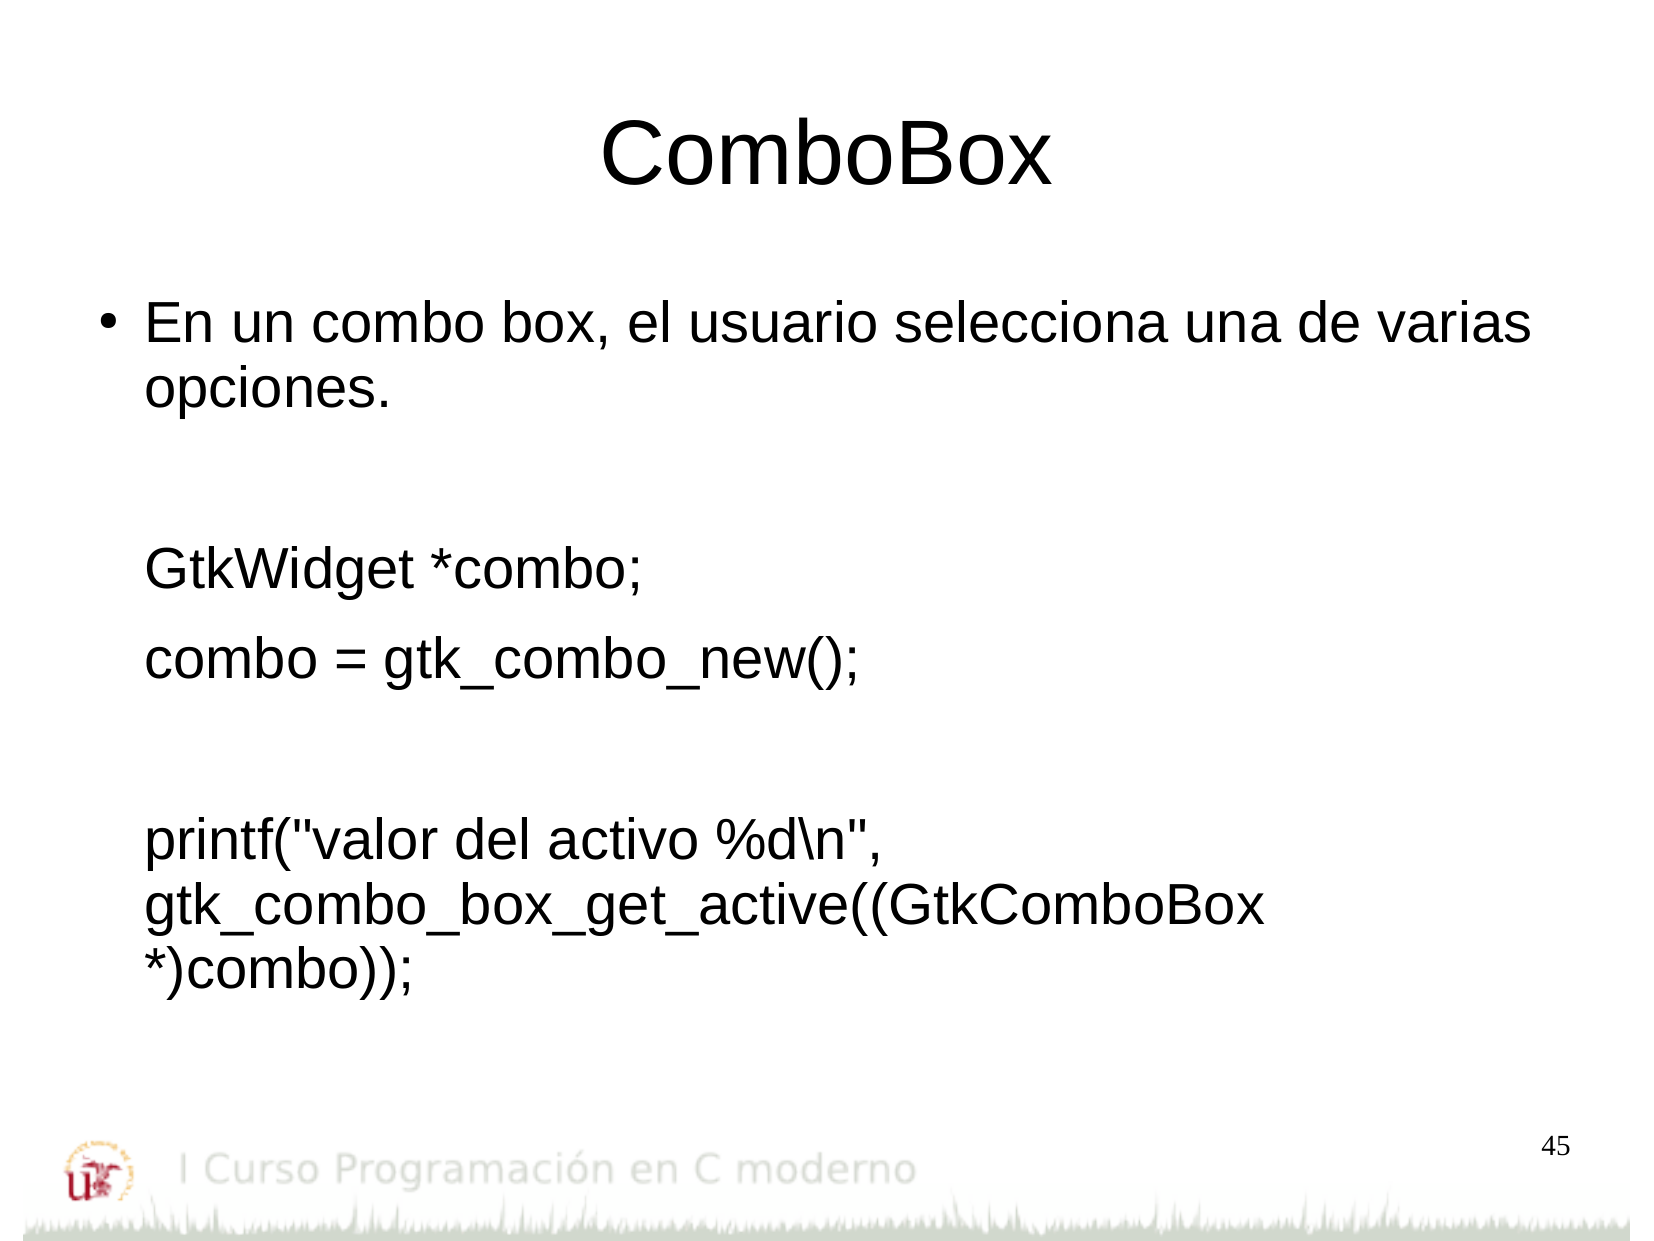

# ComboBox
En un combo box, el usuario selecciona una de varias opciones.
GtkWidget *combo;
combo = gtk_combo_new();
printf("valor del activo %d\n", gtk_combo_box_get_active((GtkComboBox *)combo));
45